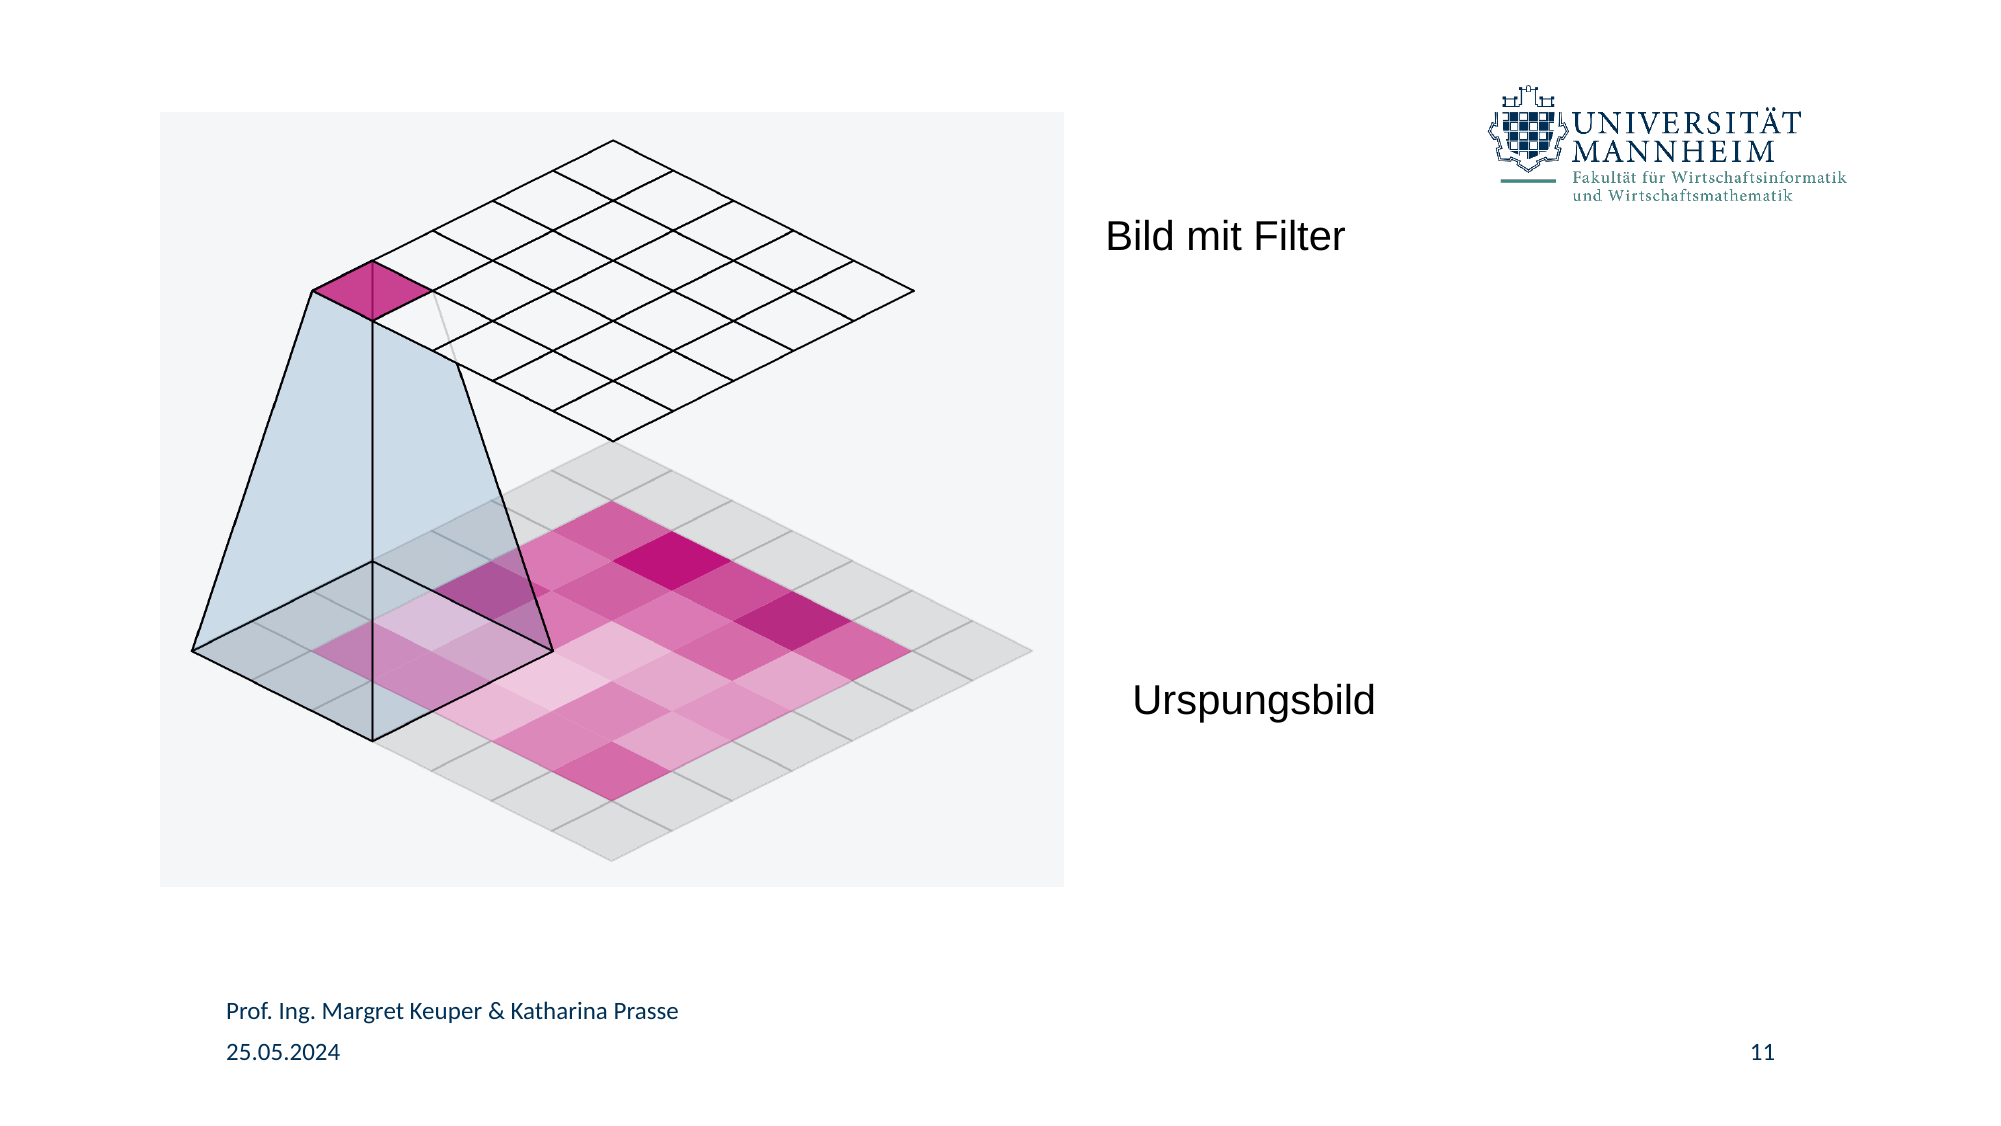

Bild mit Filter
Urspungsbild
Prof. Ing. Margret Keuper & Katharina Prasse
25.05.2024
11